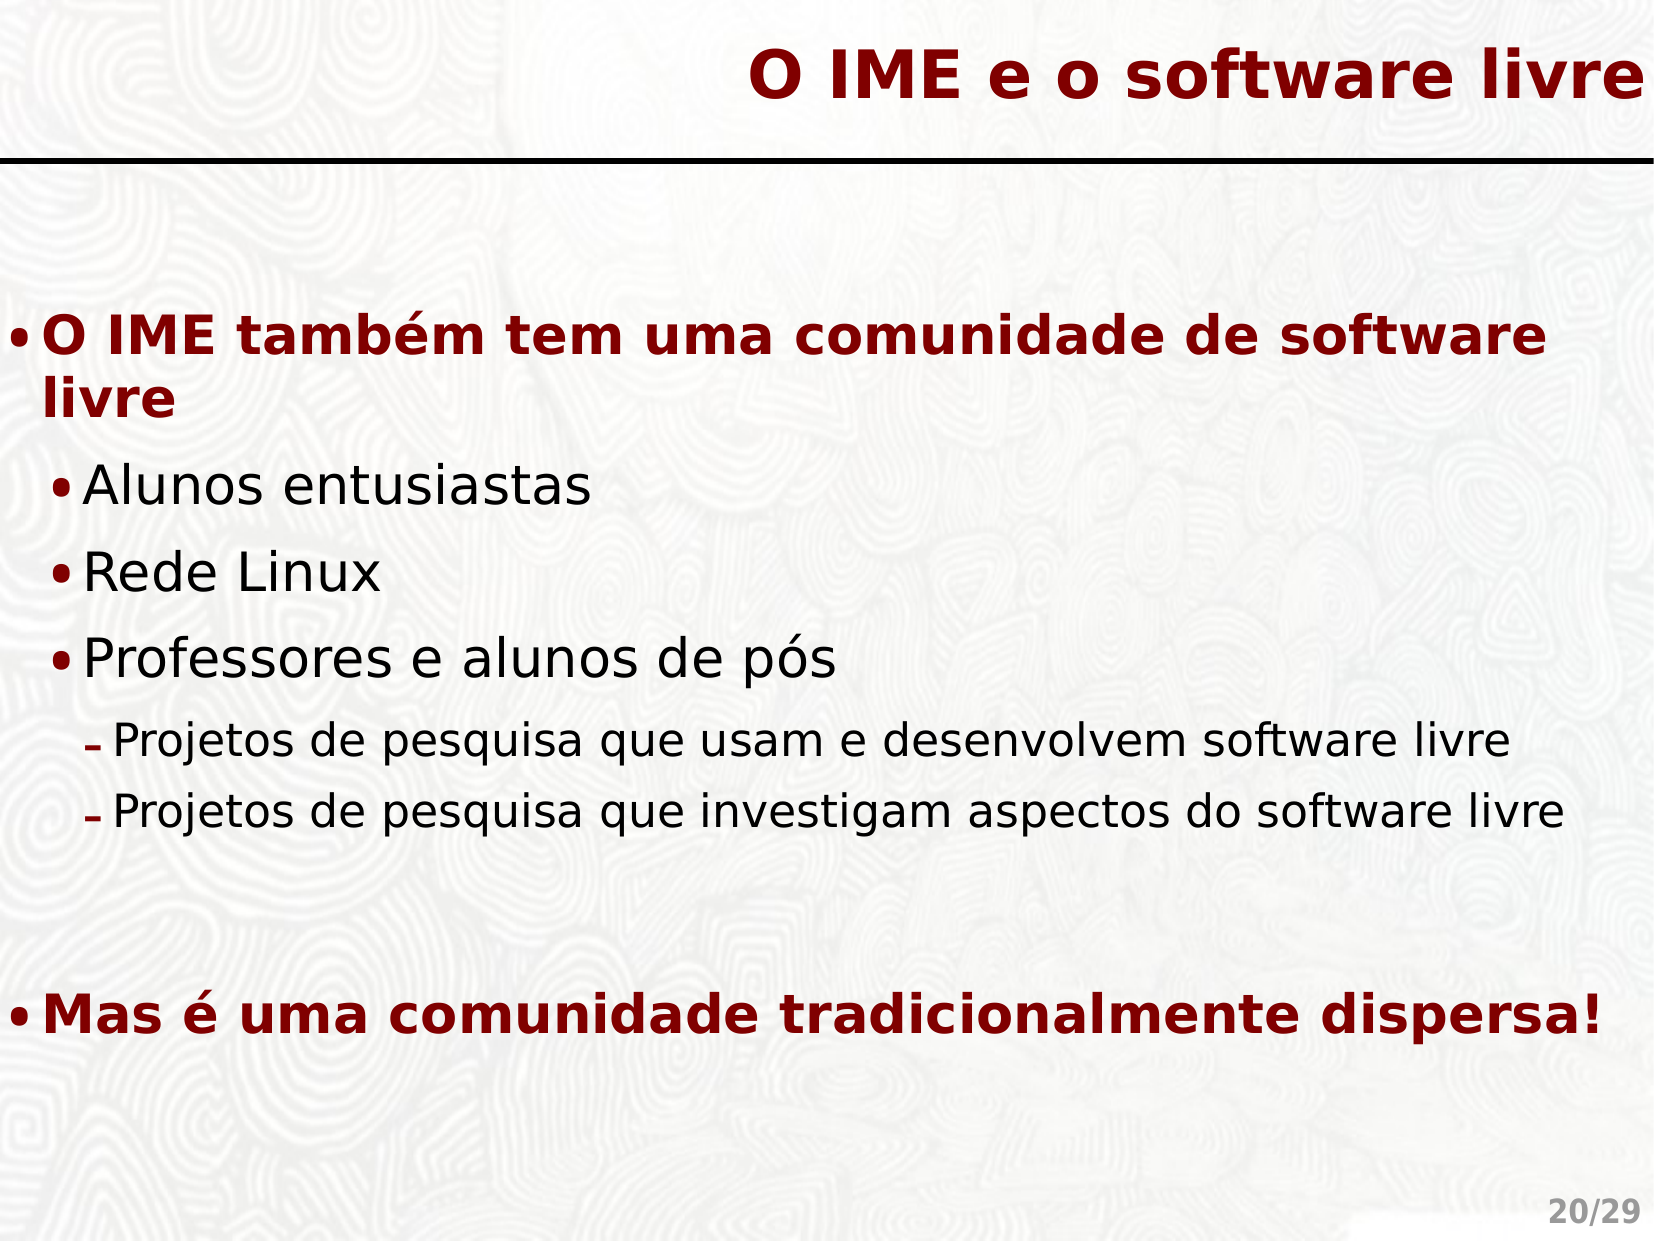

# O IME e o software livre
O IME também tem uma comunidade de software livre
Alunos entusiastas
Rede Linux
Professores e alunos de pós
Projetos de pesquisa que usam e desenvolvem software livre
Projetos de pesquisa que investigam aspectos do software livre
Mas é uma comunidade tradicionalmente dispersa!
20